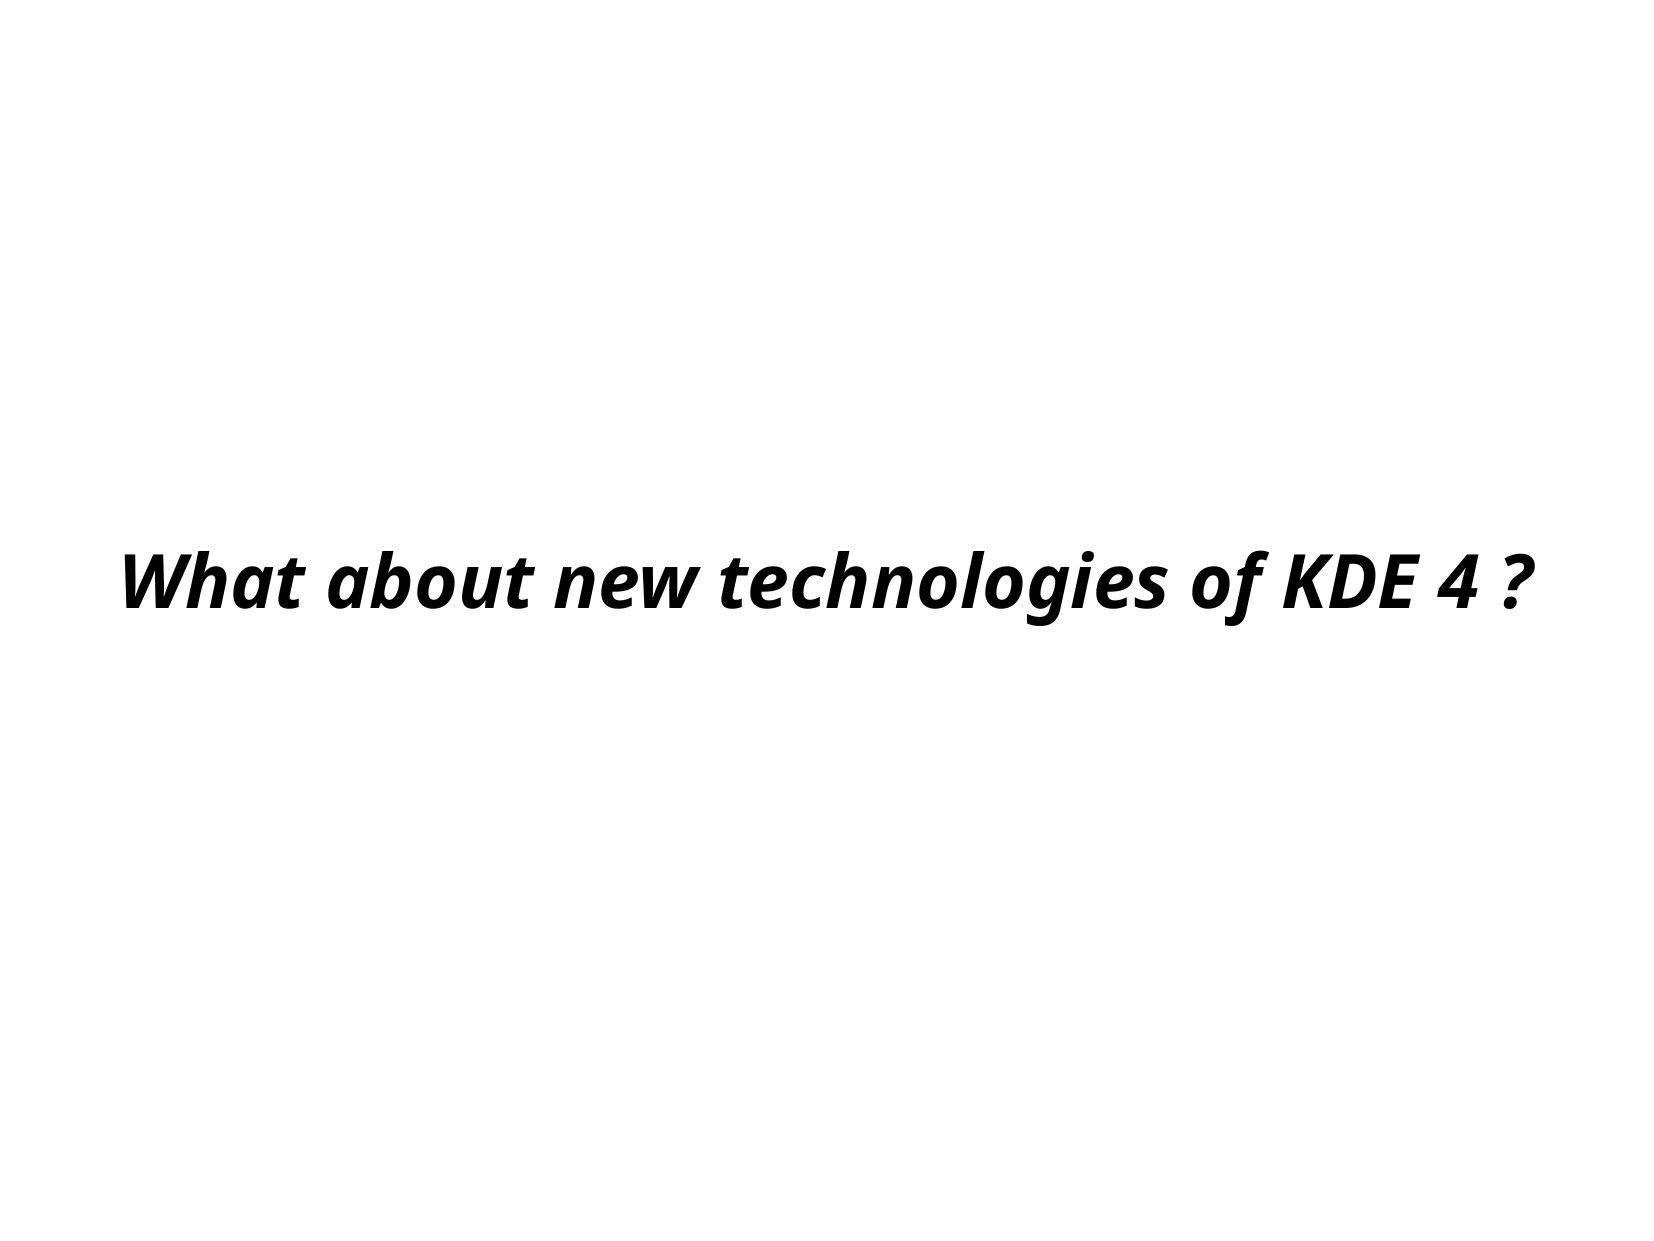

# What about new technologies of KDE 4 ?